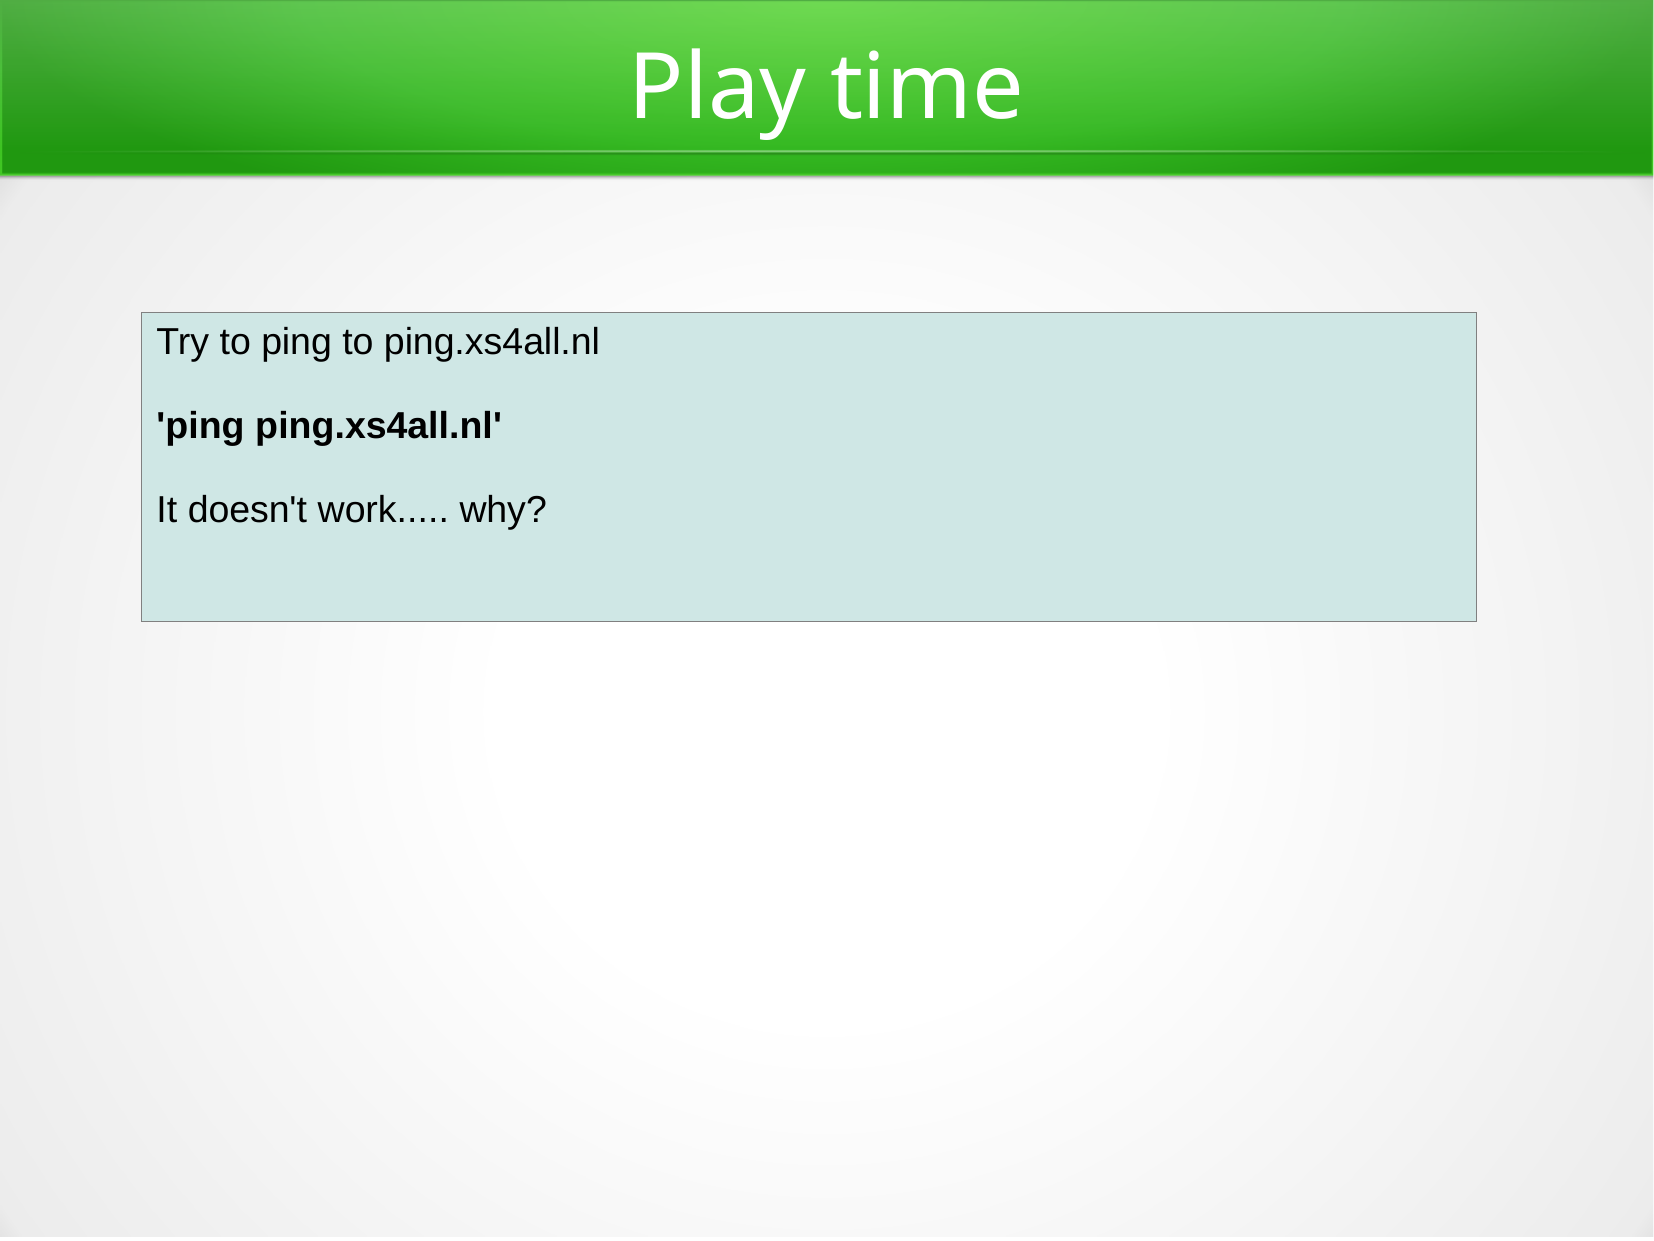

# Play time
Try to ping to ping.xs4all.nl
'ping ping.xs4all.nl'
It doesn't work..... why?